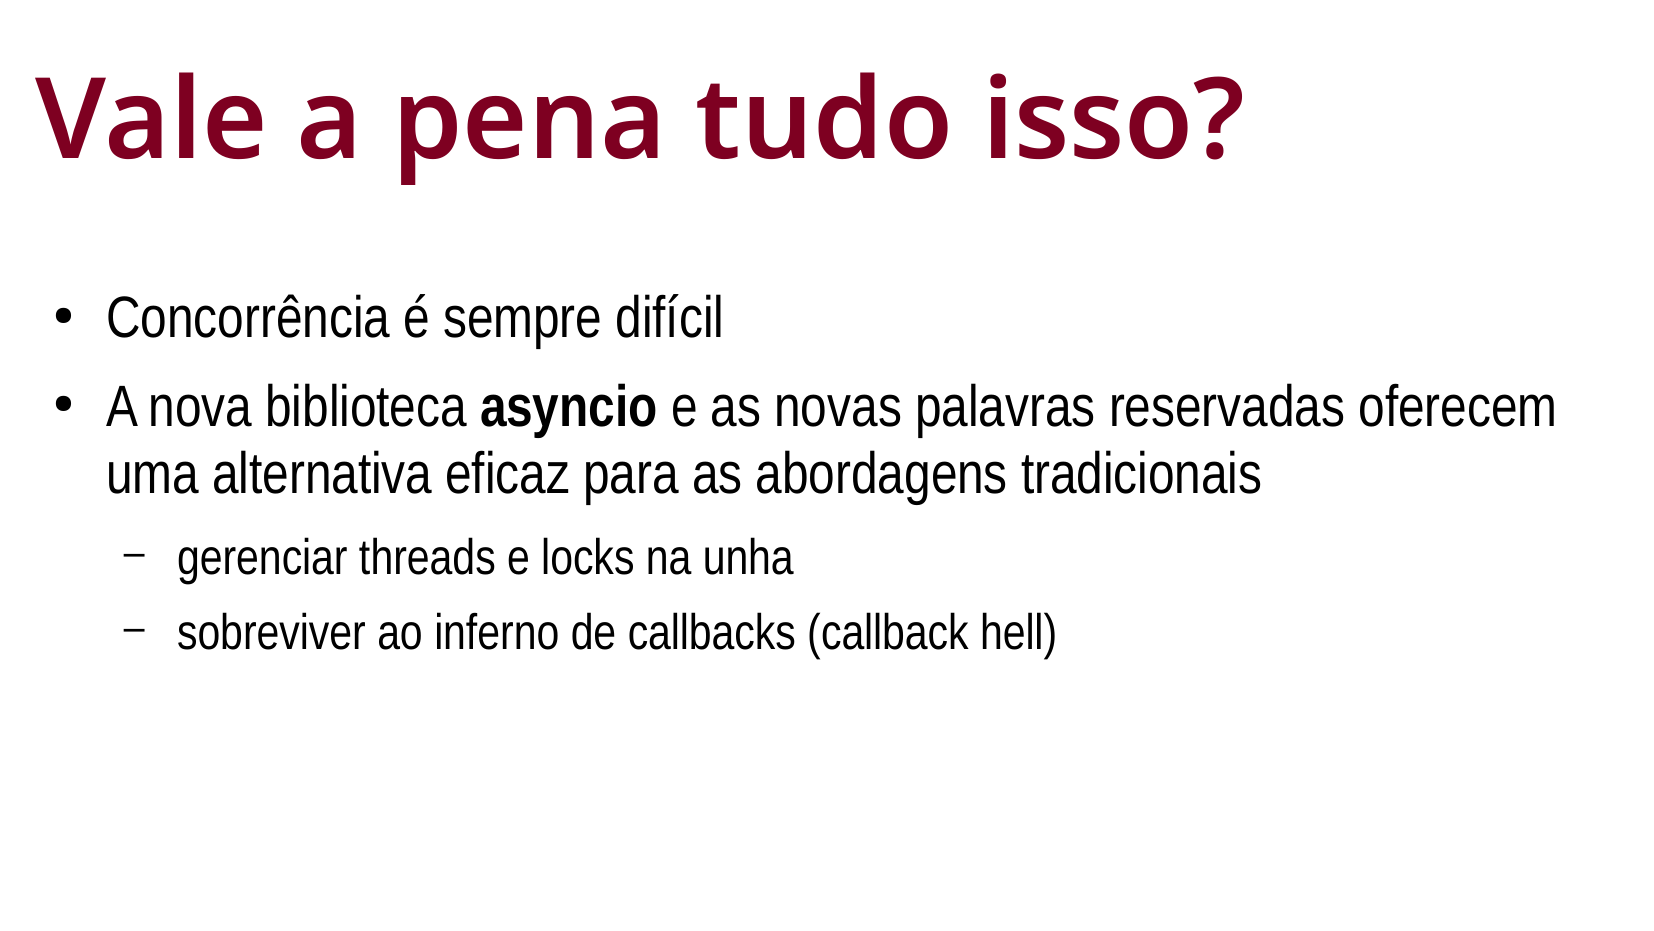

# Vale a pena tudo isso?
Concorrência é sempre difícil
A nova biblioteca asyncio e as novas palavras reservadas oferecem uma alternativa eficaz para as abordagens tradicionais
gerenciar threads e locks na unha
sobreviver ao inferno de callbacks (callback hell)